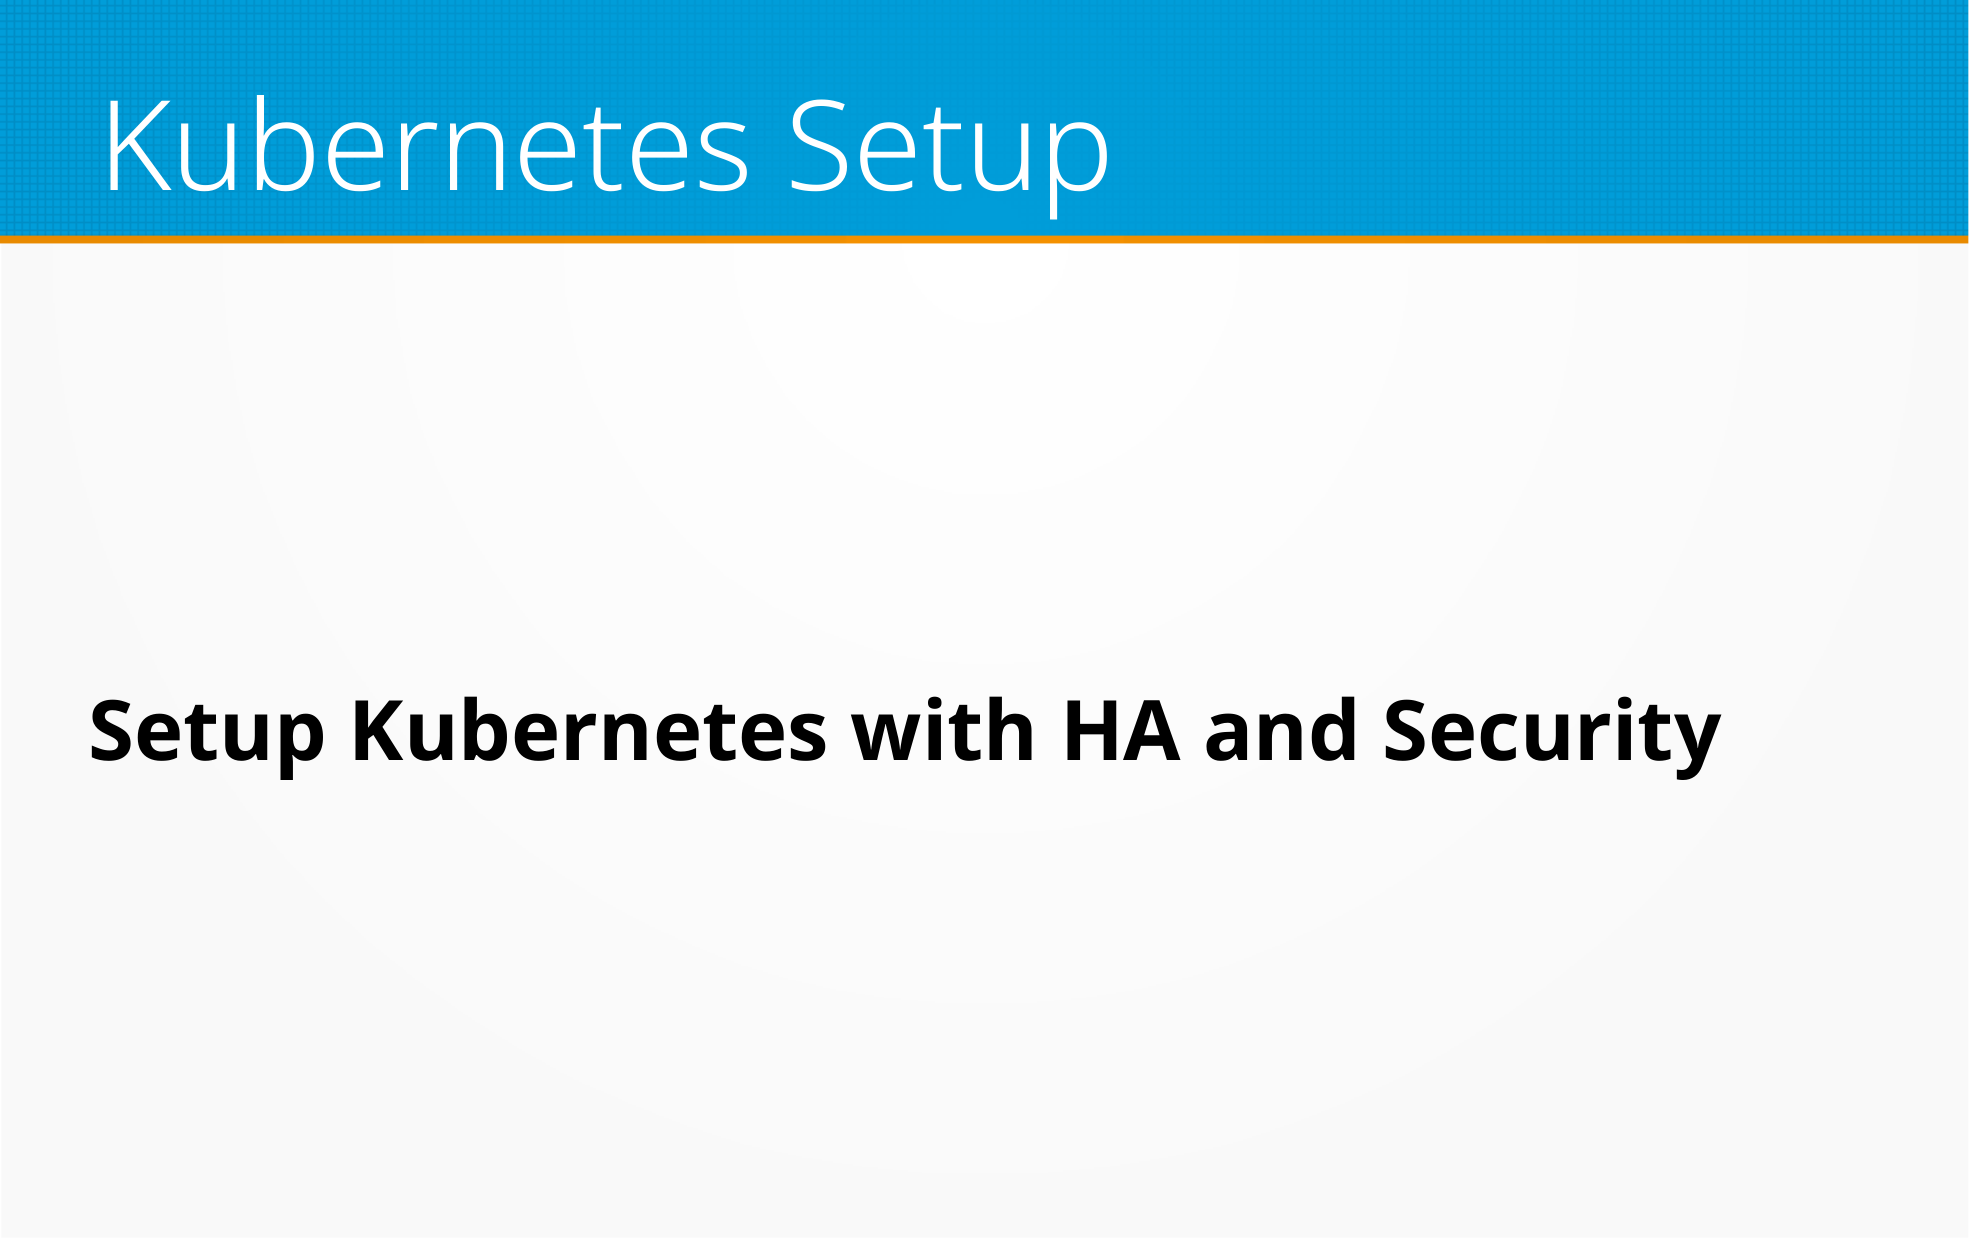

# Kubernetes Setup
Setup Kubernetes with HA and Security